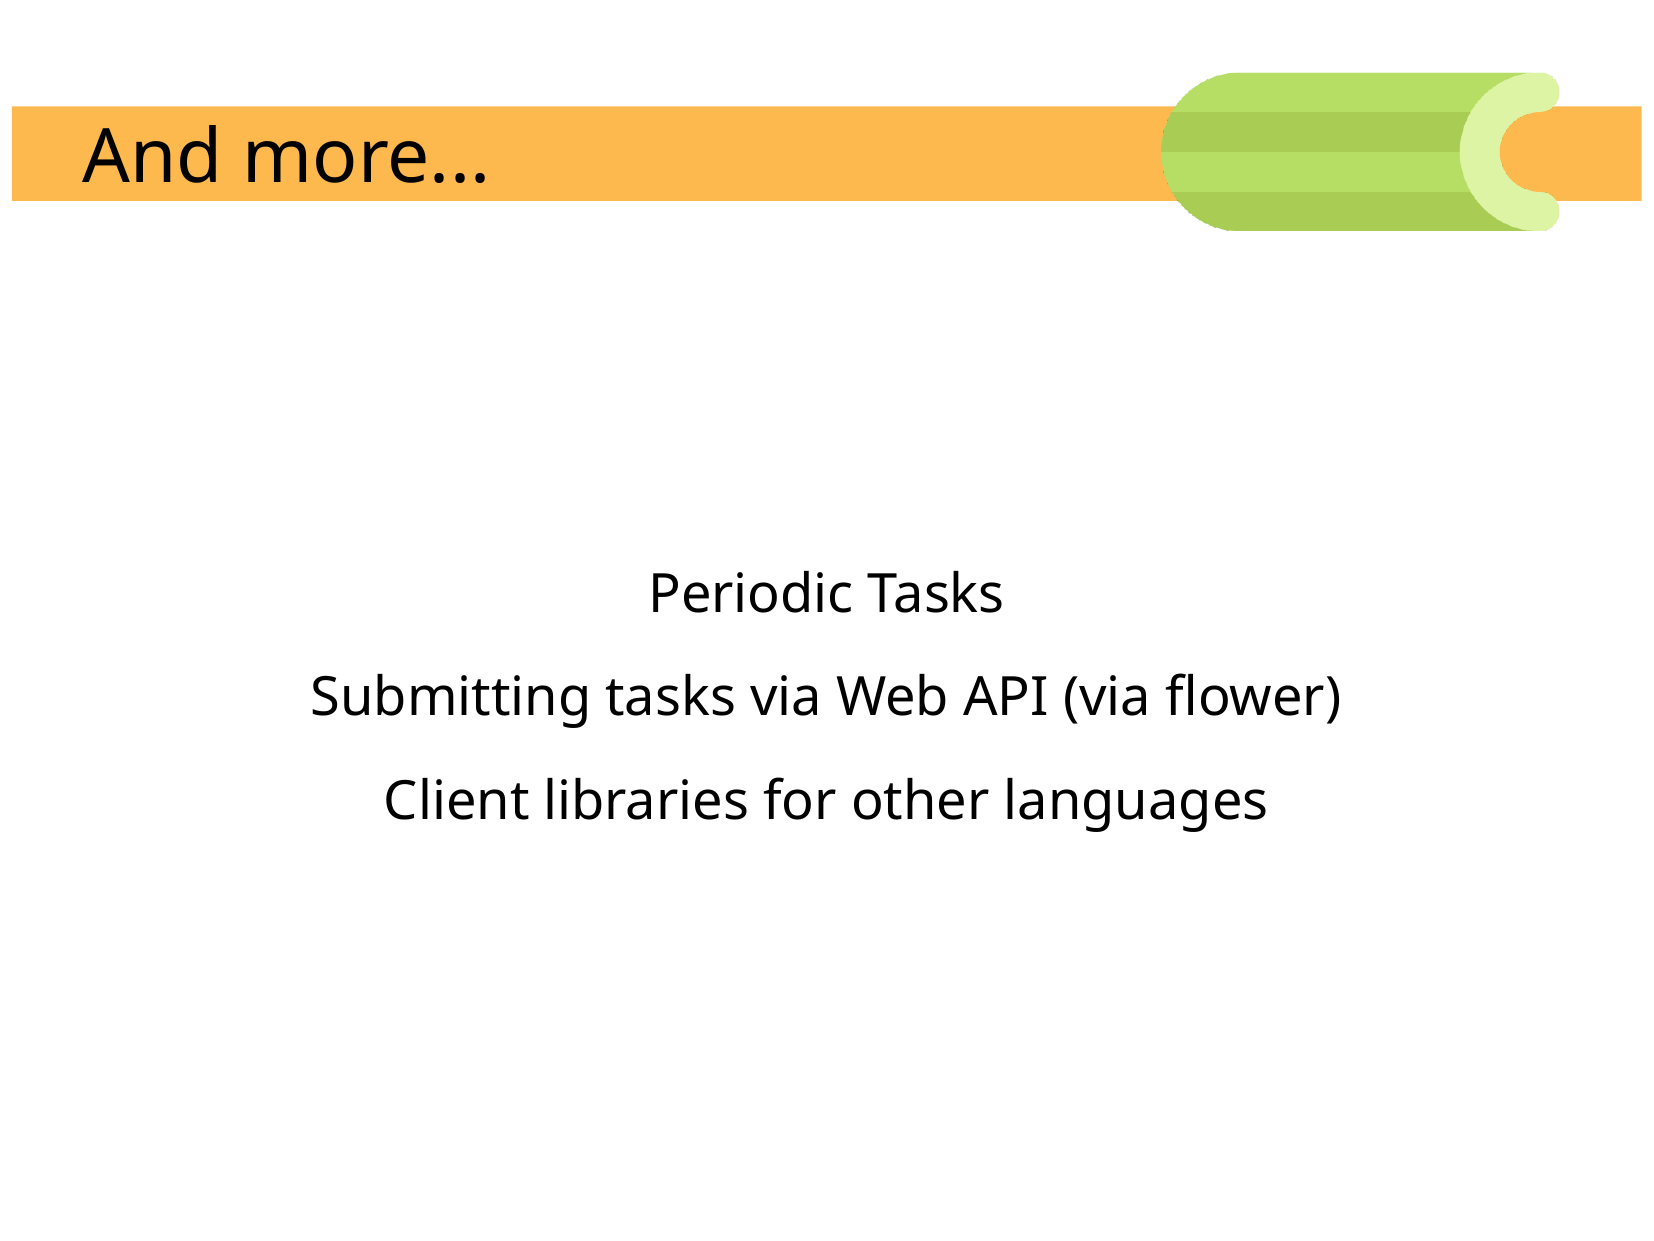

# And more...
Periodic Tasks
Submitting tasks via Web API (via flower)
Client libraries for other languages